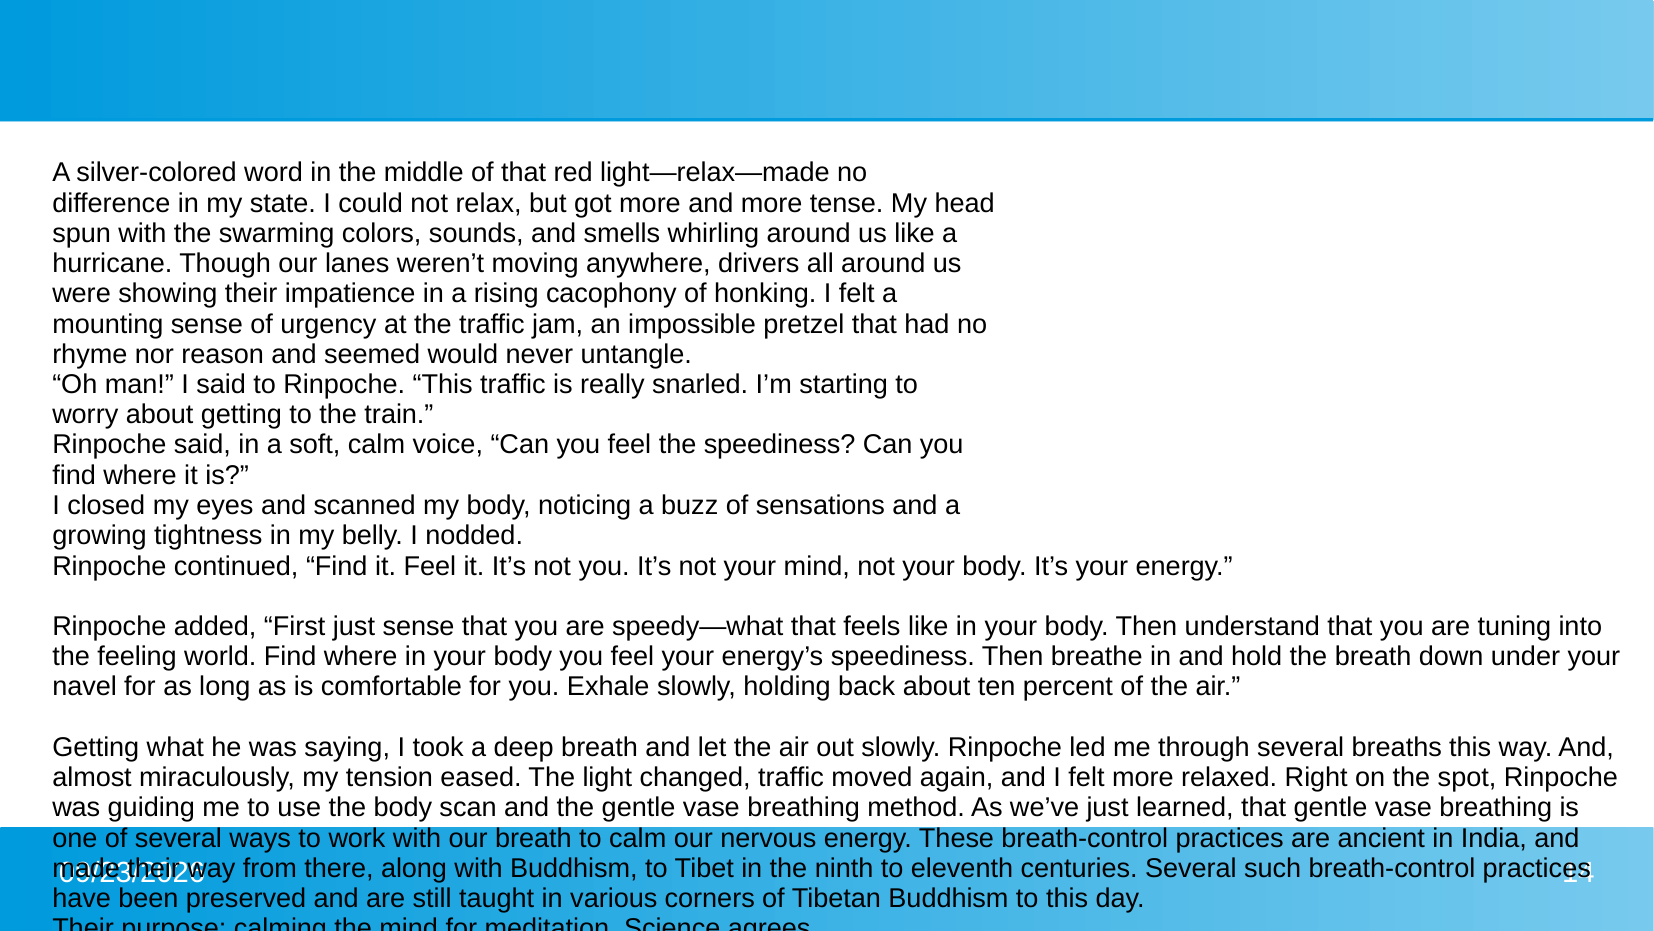

#
A silver-colored word in the middle of that red light—relax—made no
difference in my state. I could not relax, but got more and more tense. My head
spun with the swarming colors, sounds, and smells whirling around us like a
hurricane. Though our lanes weren’t moving anywhere, drivers all around us
were showing their impatience in a rising cacophony of honking. I felt a
mounting sense of urgency at the traffic jam, an impossible pretzel that had no
rhyme nor reason and seemed would never untangle.
“Oh man!” I said to Rinpoche. “This traffic is really snarled. I’m starting to
worry about getting to the train.”
Rinpoche said, in a soft, calm voice, “Can you feel the speediness? Can you
find where it is?”
I closed my eyes and scanned my body, noticing a buzz of sensations and a
growing tightness in my belly. I nodded.
Rinpoche continued, “Find it. Feel it. It’s not you. It’s not your mind, not your body. It’s your energy.”
Rinpoche added, “First just sense that you are speedy—what that feels like in your body. Then understand that you are tuning into the feeling world. Find where in your body you feel your energy’s speediness. Then breathe in and hold the breath down under your navel for as long as is comfortable for you. Exhale slowly, holding back about ten percent of the air.”
Getting what he was saying, I took a deep breath and let the air out slowly. Rinpoche led me through several breaths this way. And, almost miraculously, my tension eased. The light changed, traffic moved again, and I felt more relaxed. Right on the spot, Rinpoche was guiding me to use the body scan and the gentle vase breathing method. As we’ve just learned, that gentle vase breathing is
one of several ways to work with our breath to calm our nervous energy. These breath-control practices are ancient in India, and made their way from there, along with Buddhism, to Tibet in the ninth to eleventh centuries. Several such breath-control practices have been preserved and are still taught in various corners of Tibetan Buddhism to this day.
Their purpose: calming the mind for meditation. Science agrees.
It turns out there is sound research showing the power of these breath
methods. In recent decades scientists have turned their attention to such breath-
14